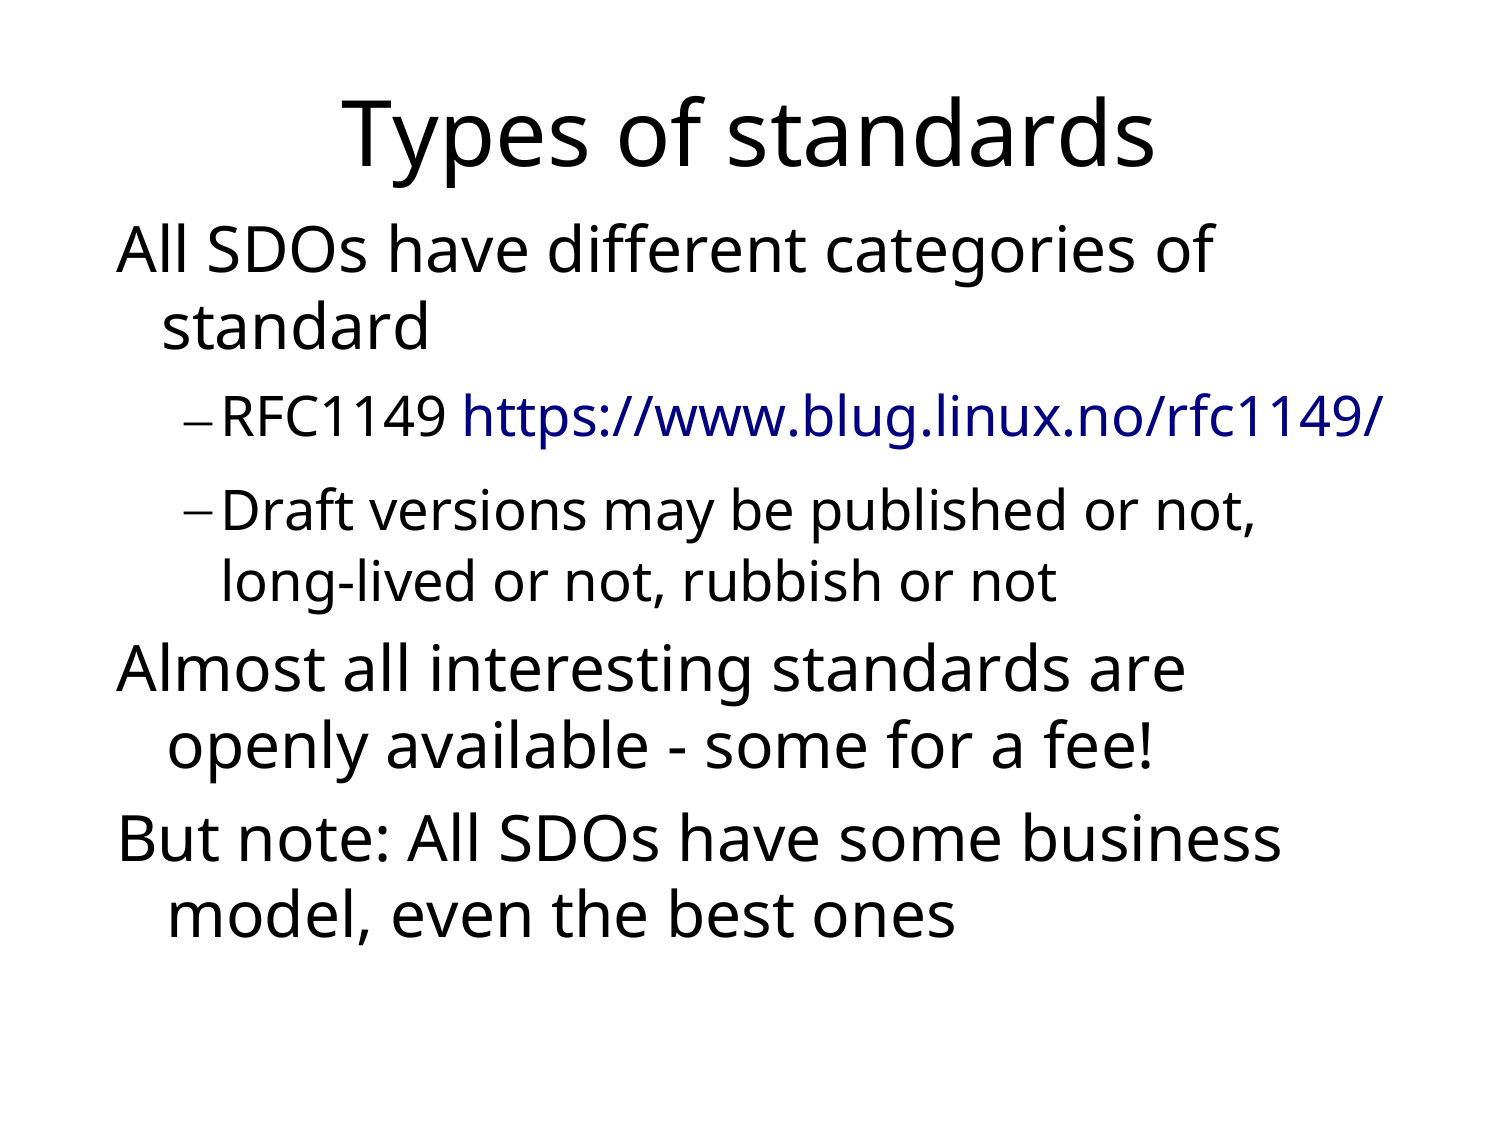

# Types of standards
All SDOs have different categories of standard
RFC1149 https://www.blug.linux.no/rfc1149/
Draft versions may be published or not, long-lived or not, rubbish or not
Almost all interesting standards are openly available - some for a fee!
But note: All SDOs have some business model, even the best ones